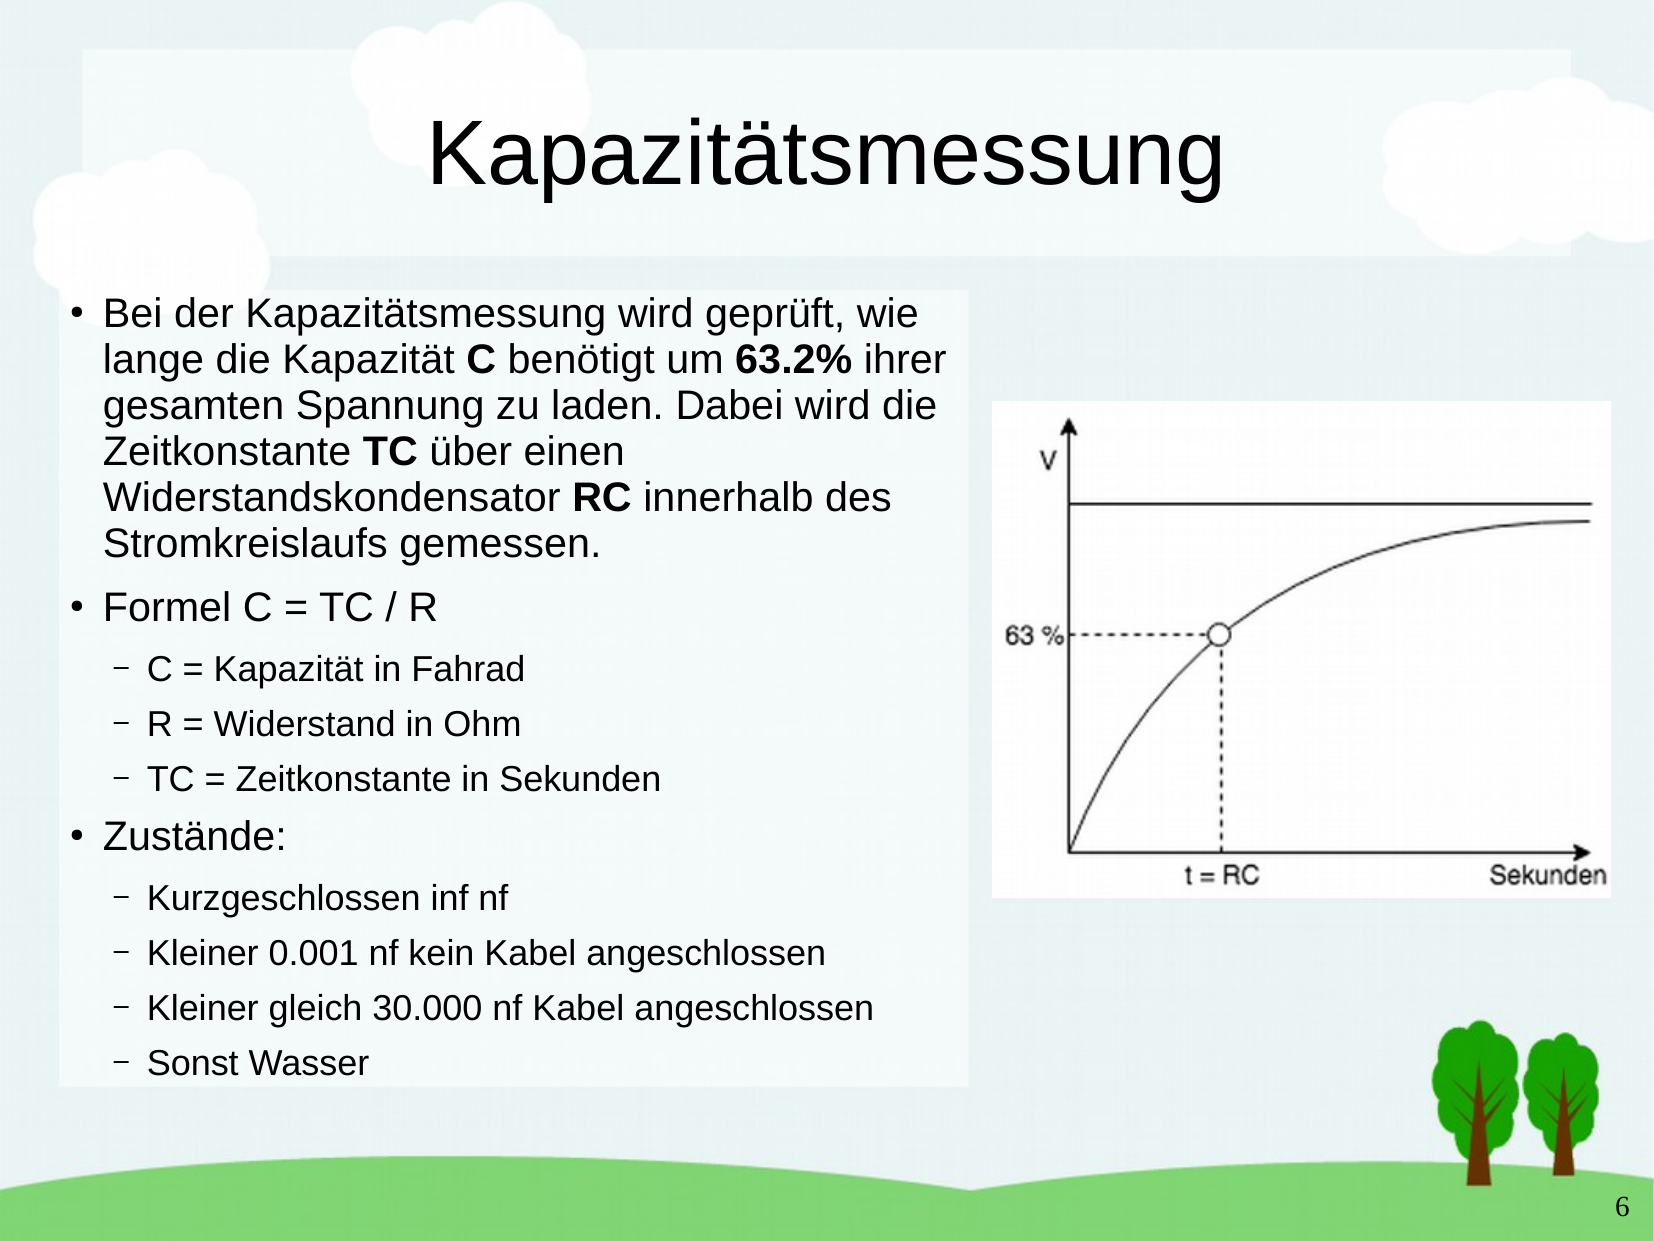

# Kapazitätsmessung
Bei der Kapazitätsmessung wird geprüft, wie lange die Kapazität C benötigt um 63.2% ihrer gesamten Spannung zu laden. Dabei wird die Zeitkonstante TC über einen Widerstandskondensator RC innerhalb des Stromkreislaufs gemessen.
Formel C = TC / R
C = Kapazität in Fahrad
R = Widerstand in Ohm
TC = Zeitkonstante in Sekunden
Zustände:
Kurzgeschlossen inf nf
Kleiner 0.001 nf kein Kabel angeschlossen
Kleiner gleich 30.000 nf Kabel angeschlossen
Sonst Wasser
6